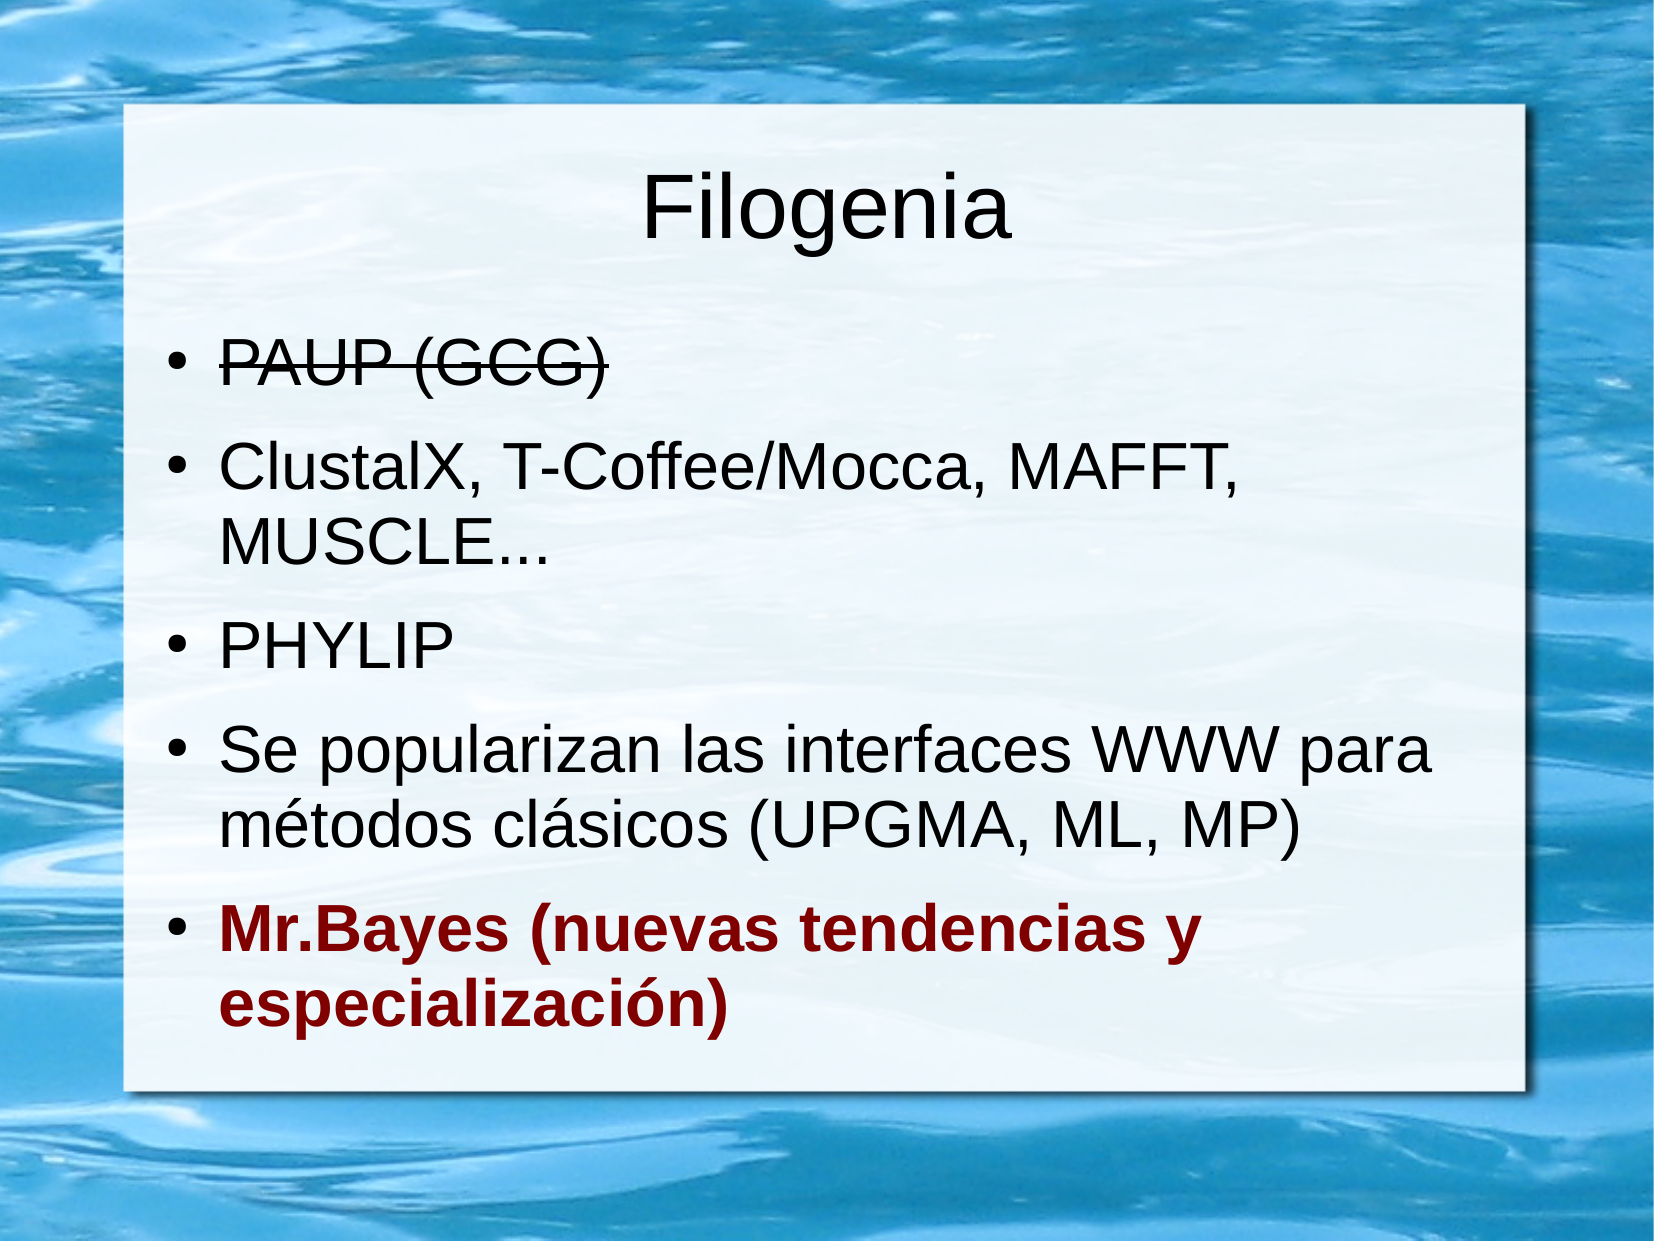

# Filogenia
PAUP (GCG)
ClustalX, T-Coffee/Mocca, MAFFT, MUSCLE...
PHYLIP
Se popularizan las interfaces WWW para métodos clásicos (UPGMA, ML, MP)
Mr.Bayes (nuevas tendencias y especialización)